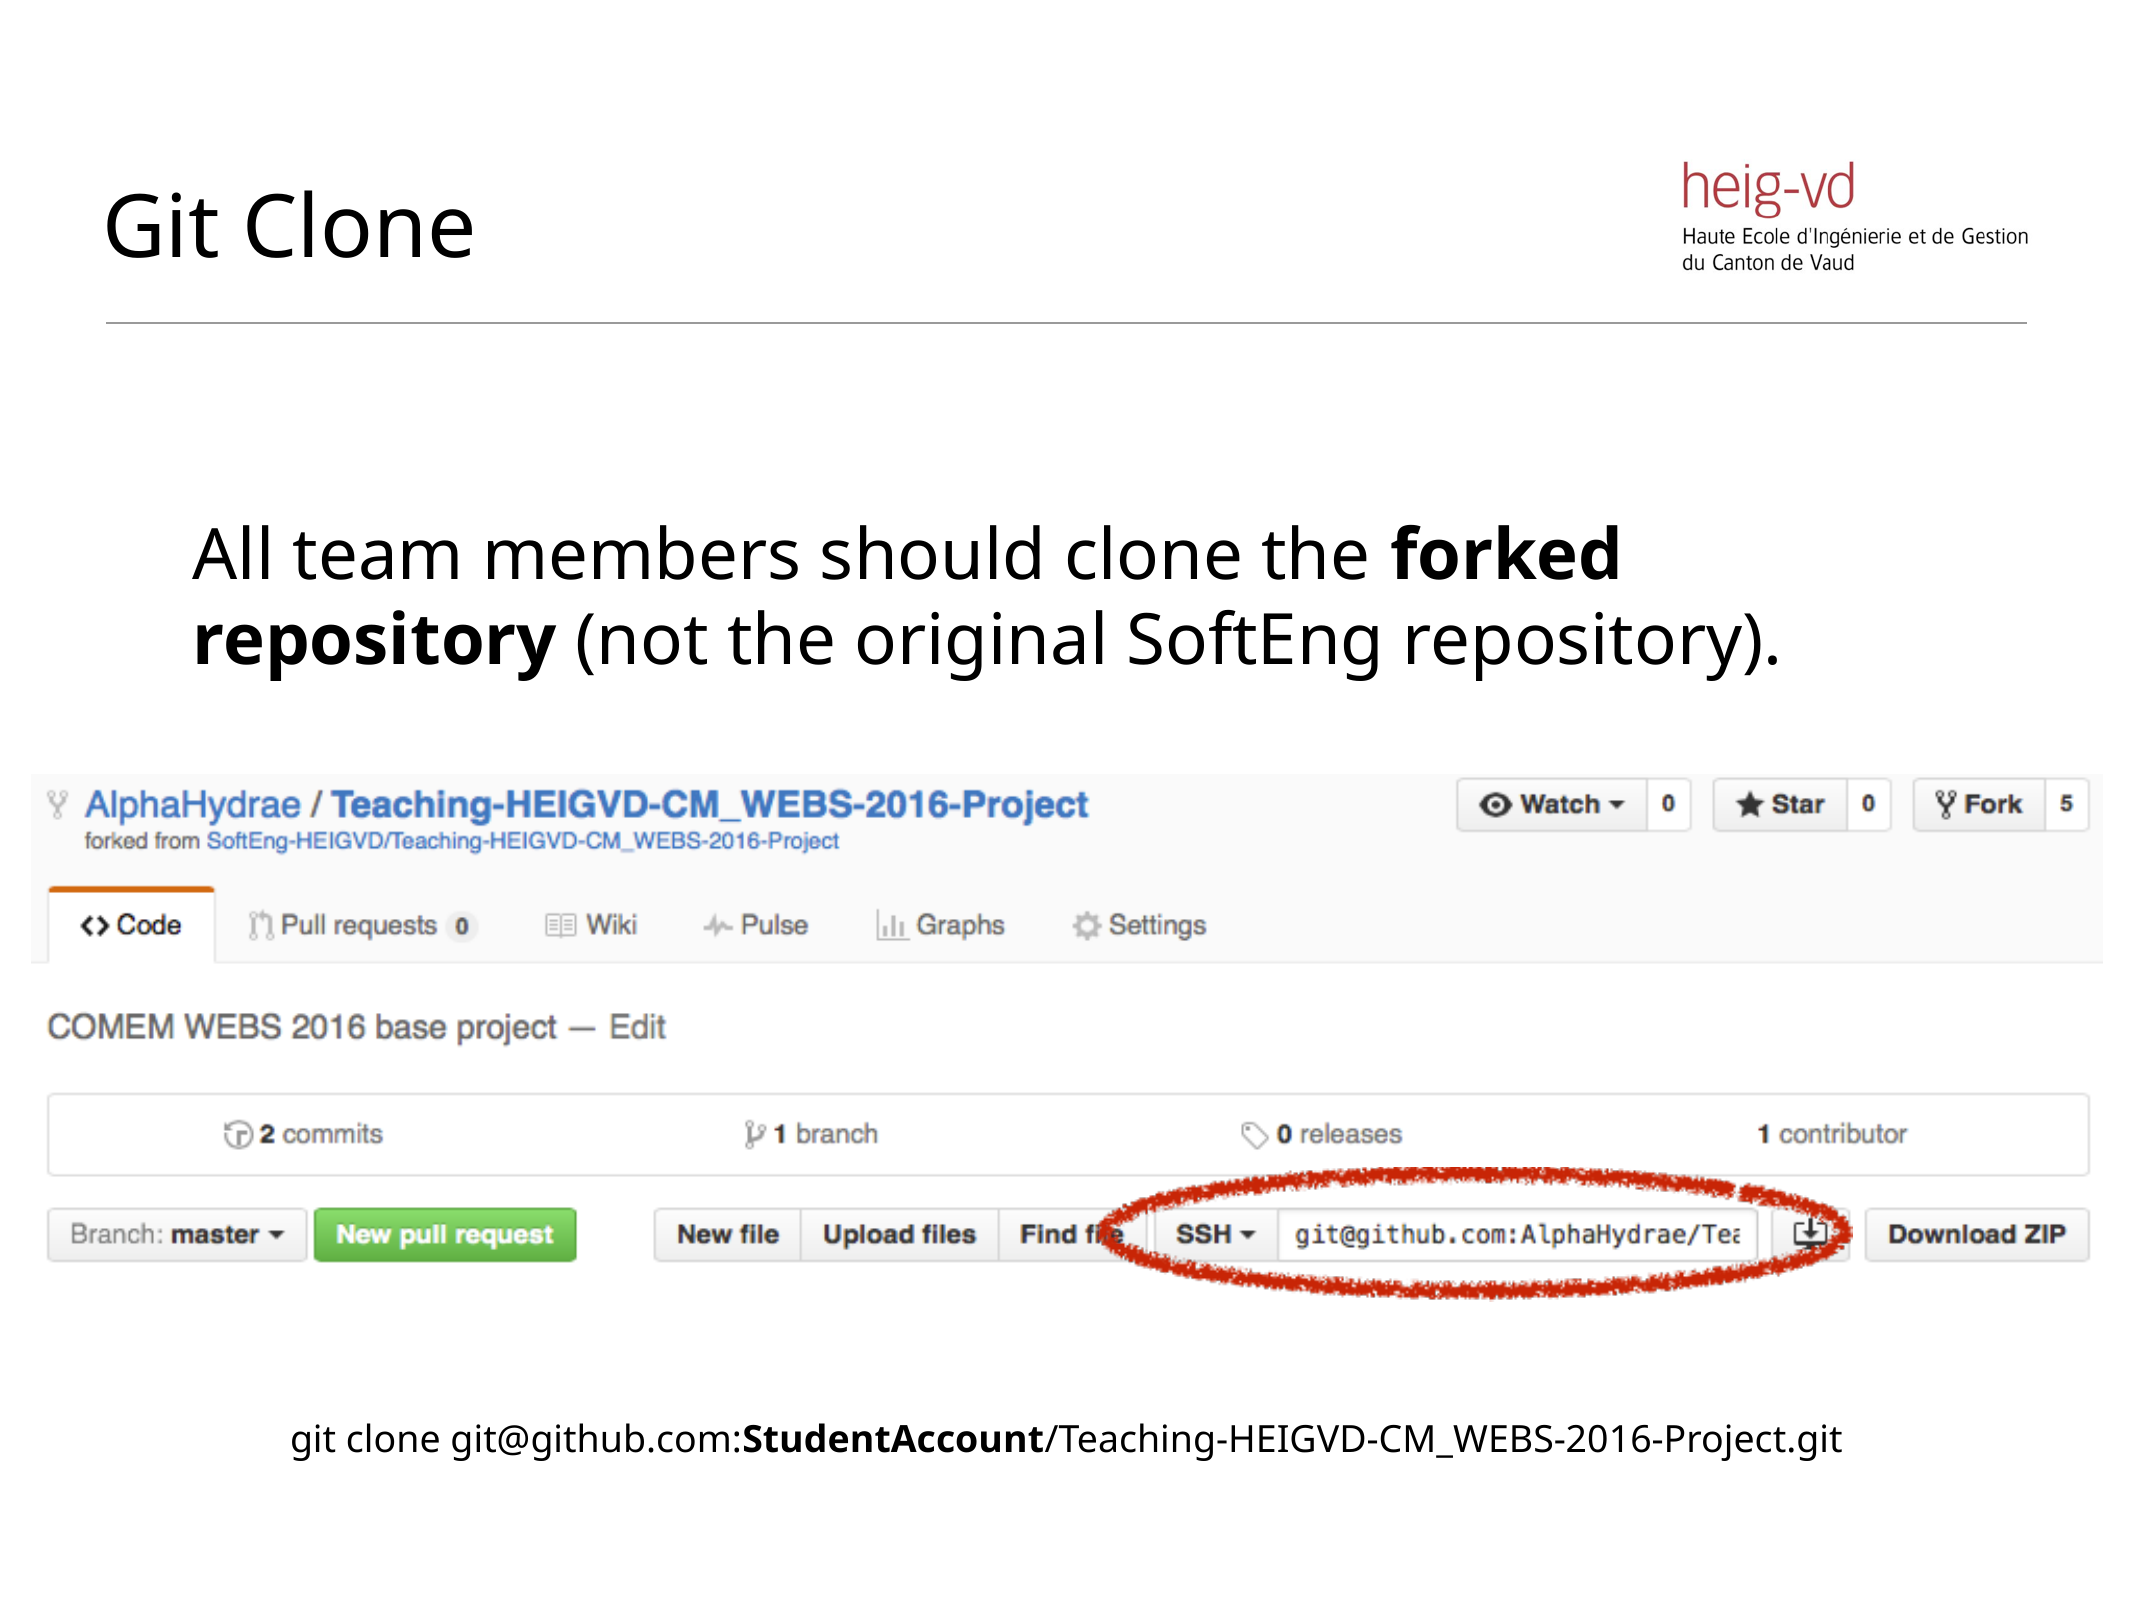

# Git Clone
All team members should clone the forked repository (not the original SoftEng repository).
git clone git@github.com:StudentAccount/Teaching-HEIGVD-CM_WEBS-2016-Project.git